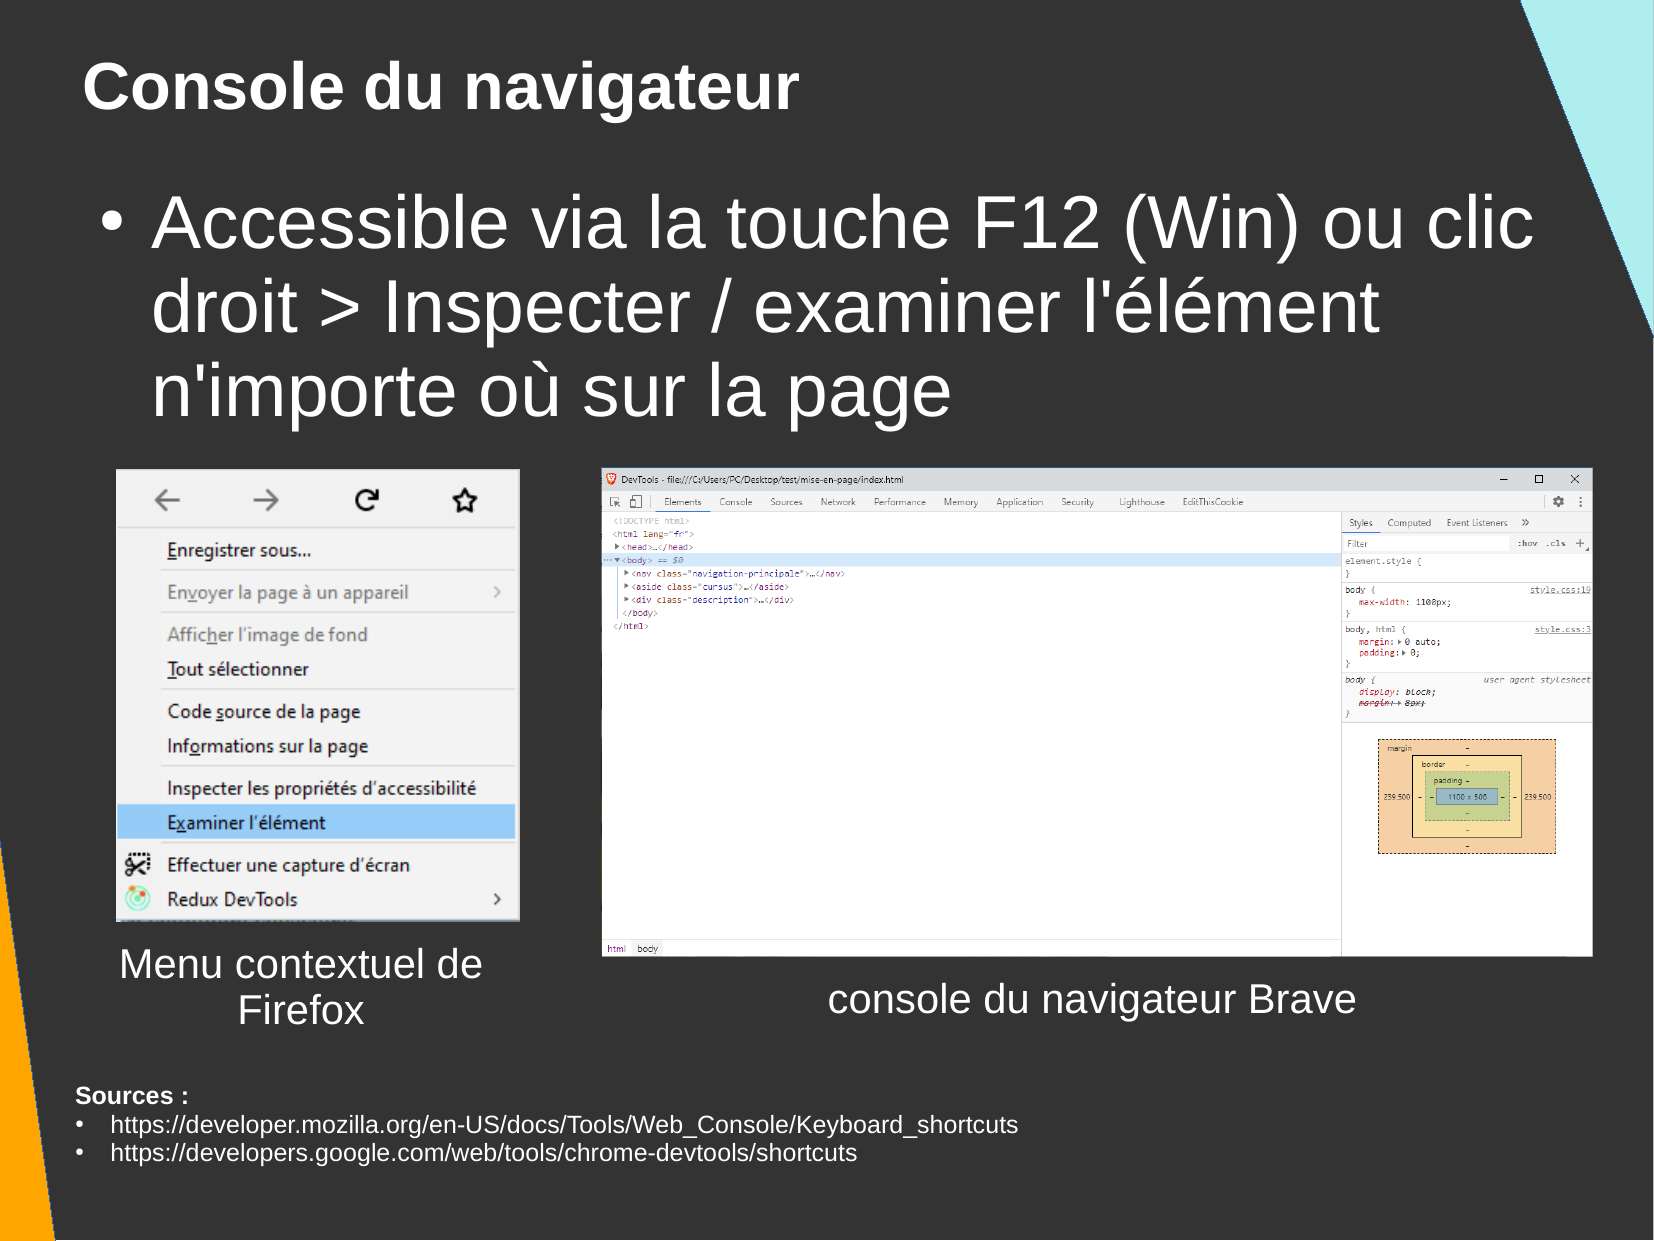

# Console du navigateur
Accessible via la touche F12 (Win) ou clic droit > Inspecter / examiner l'élément n'importe où sur la page
Menu contextuel de Firefox
console du navigateur Brave
Sources :
https://developer.mozilla.org/en-US/docs/Tools/Web_Console/Keyboard_shortcuts
https://developers.google.com/web/tools/chrome-devtools/shortcuts